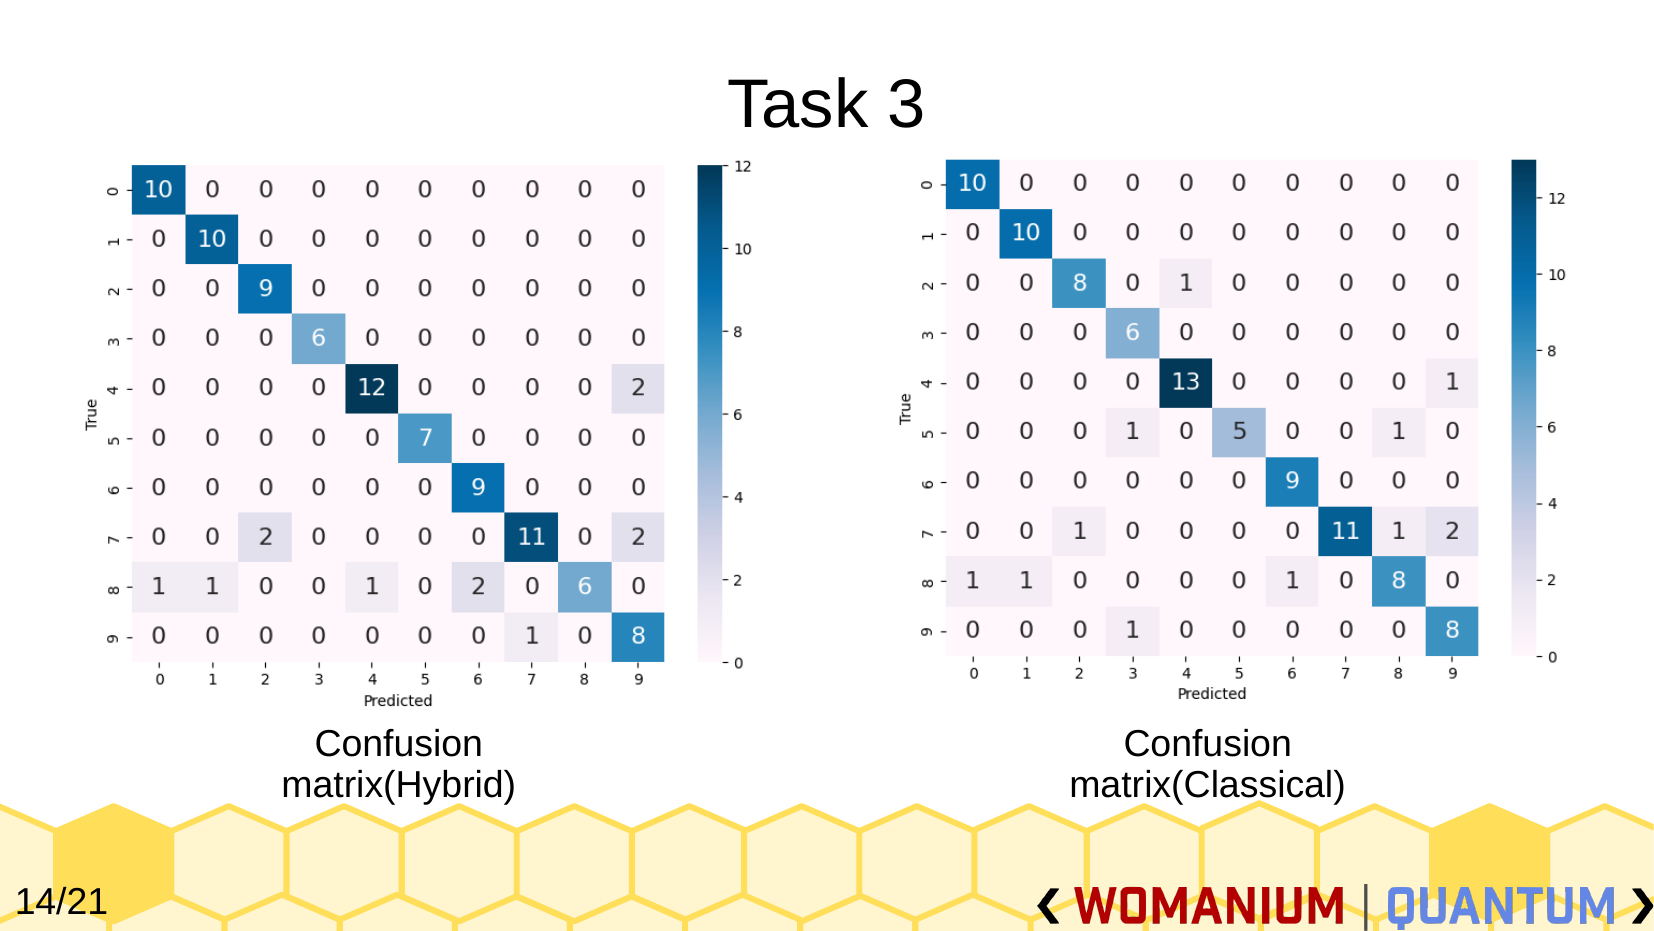

# Task 3
Confusion matrix(Hybrid)
Confusion matrix(Classical)
14/21